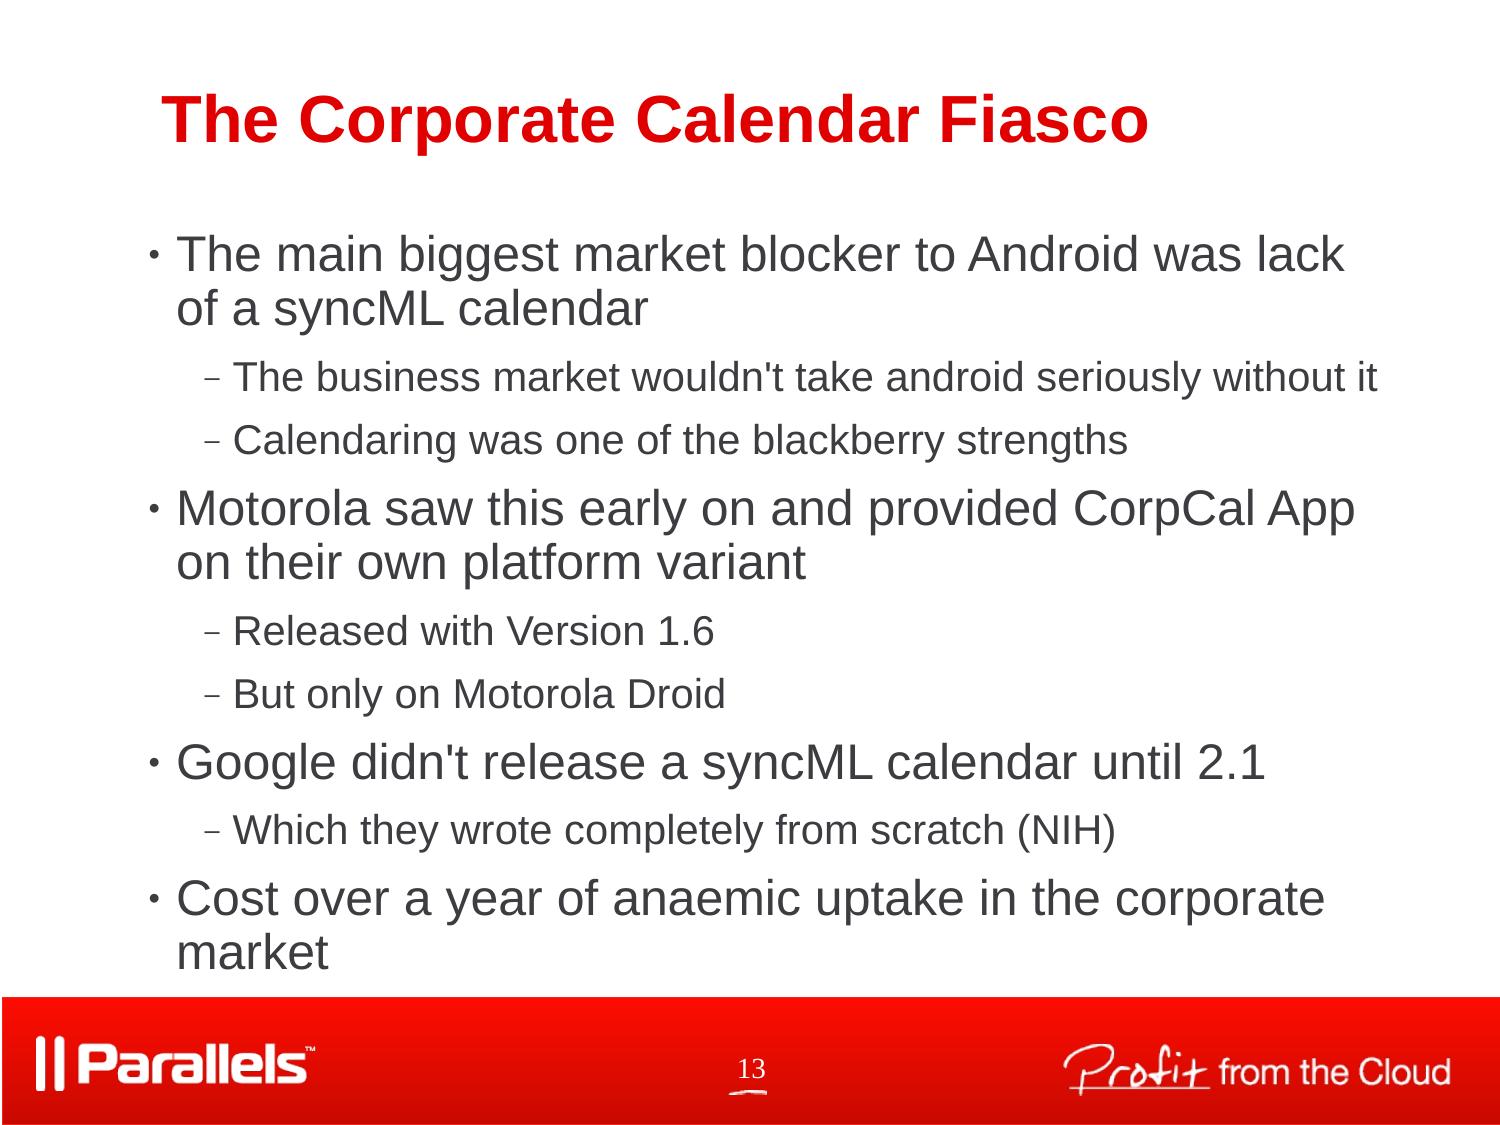

# The Corporate Calendar Fiasco
The main biggest market blocker to Android was lack of a syncML calendar
The business market wouldn't take android seriously without it
Calendaring was one of the blackberry strengths
Motorola saw this early on and provided CorpCal App on their own platform variant
Released with Version 1.6
But only on Motorola Droid
Google didn't release a syncML calendar until 2.1
Which they wrote completely from scratch (NIH)
Cost over a year of anaemic uptake in the corporate market